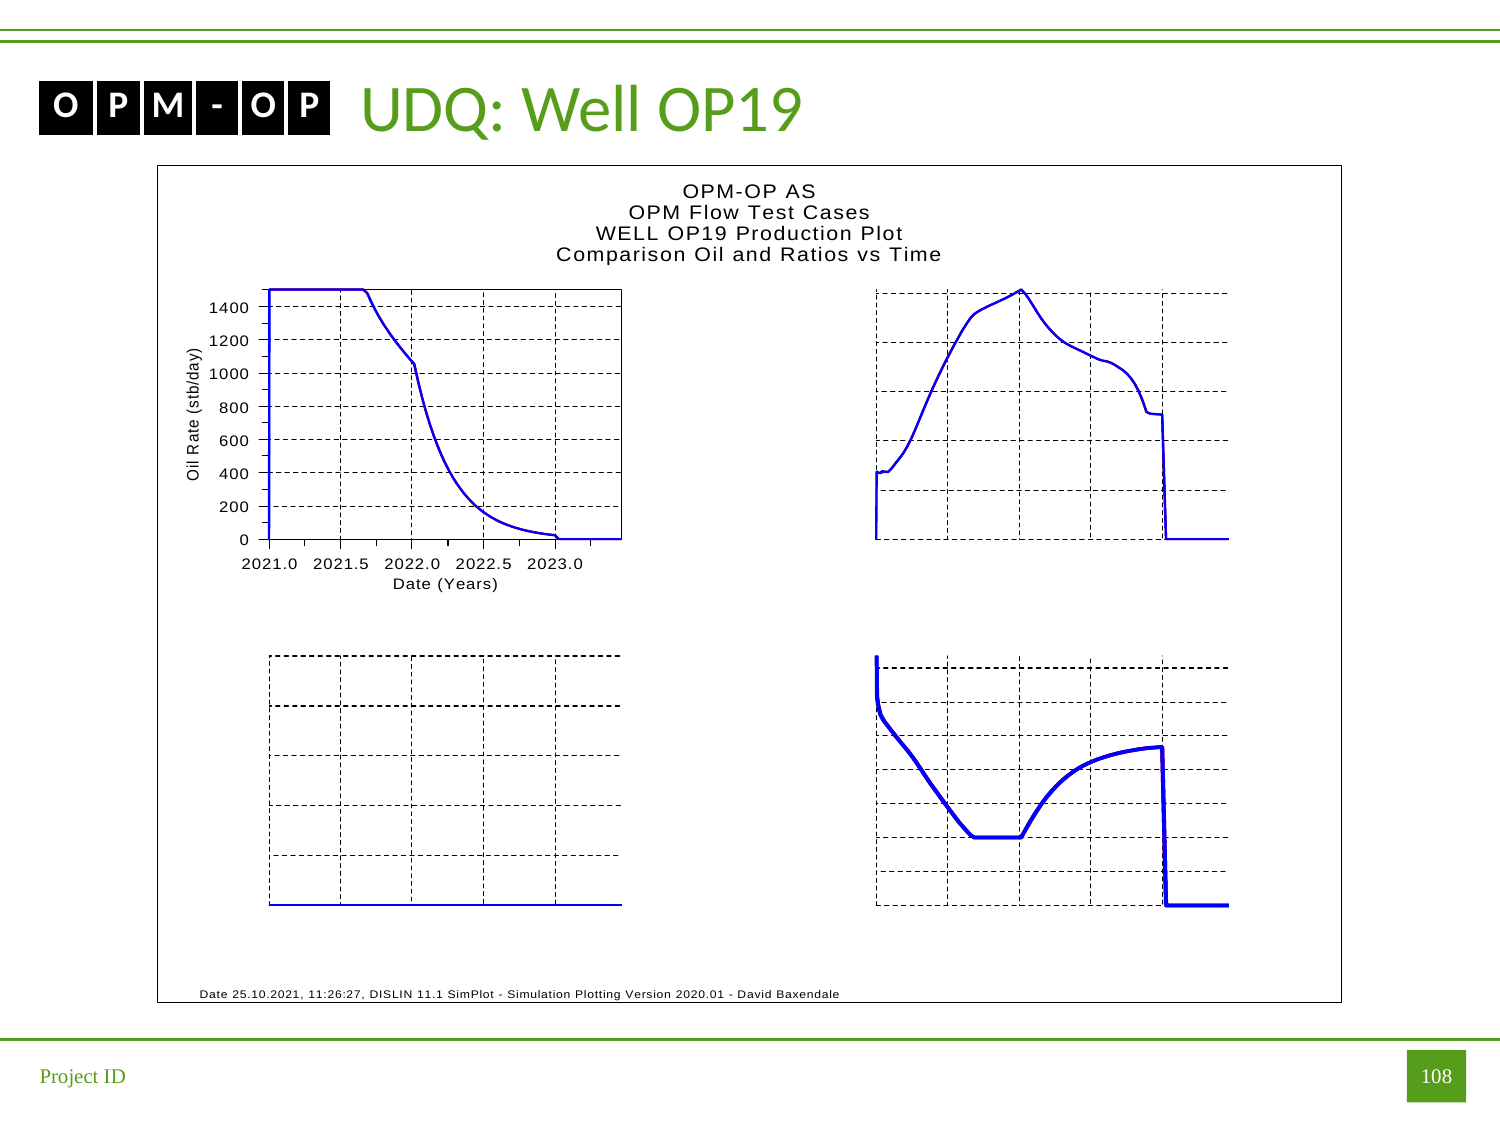

# UDQ: well OP19
Project ID
108